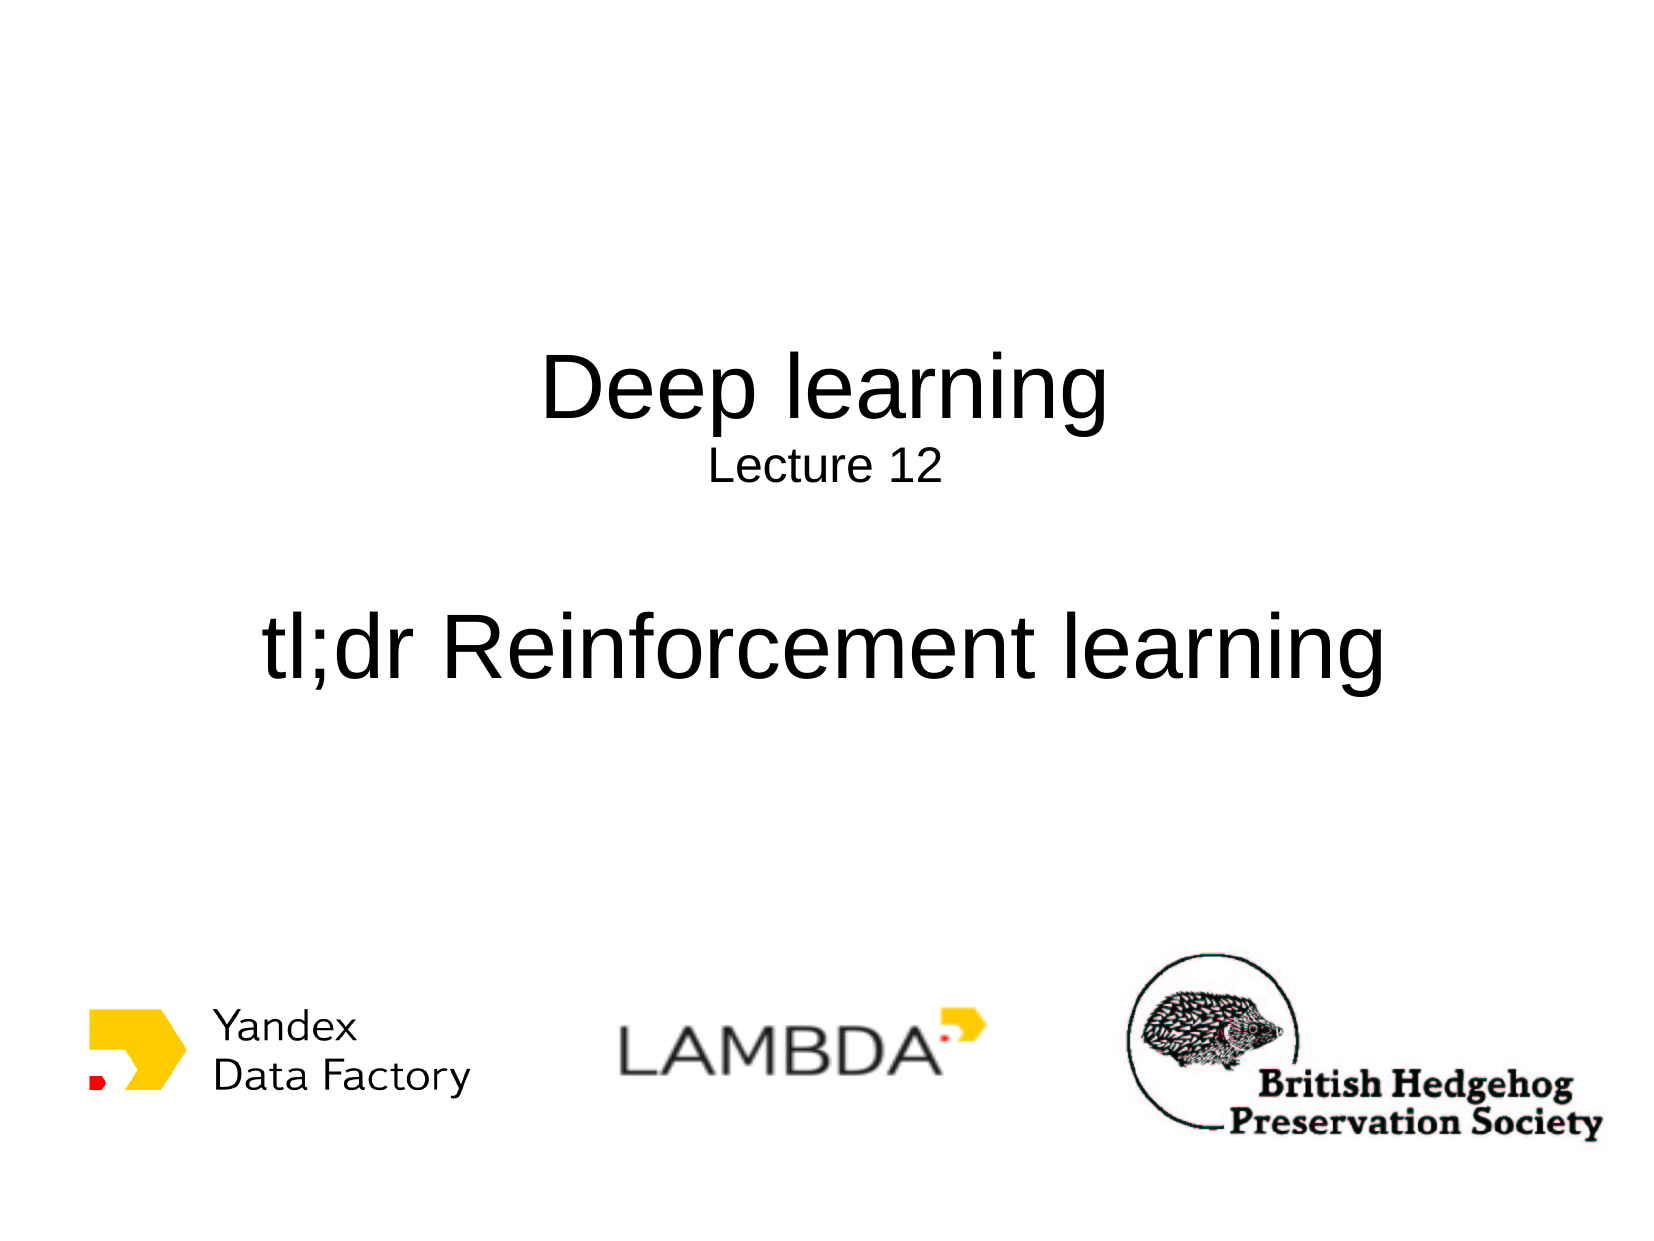

Deep learning
Lecture 12
tl;dr Reinforcement learning
1